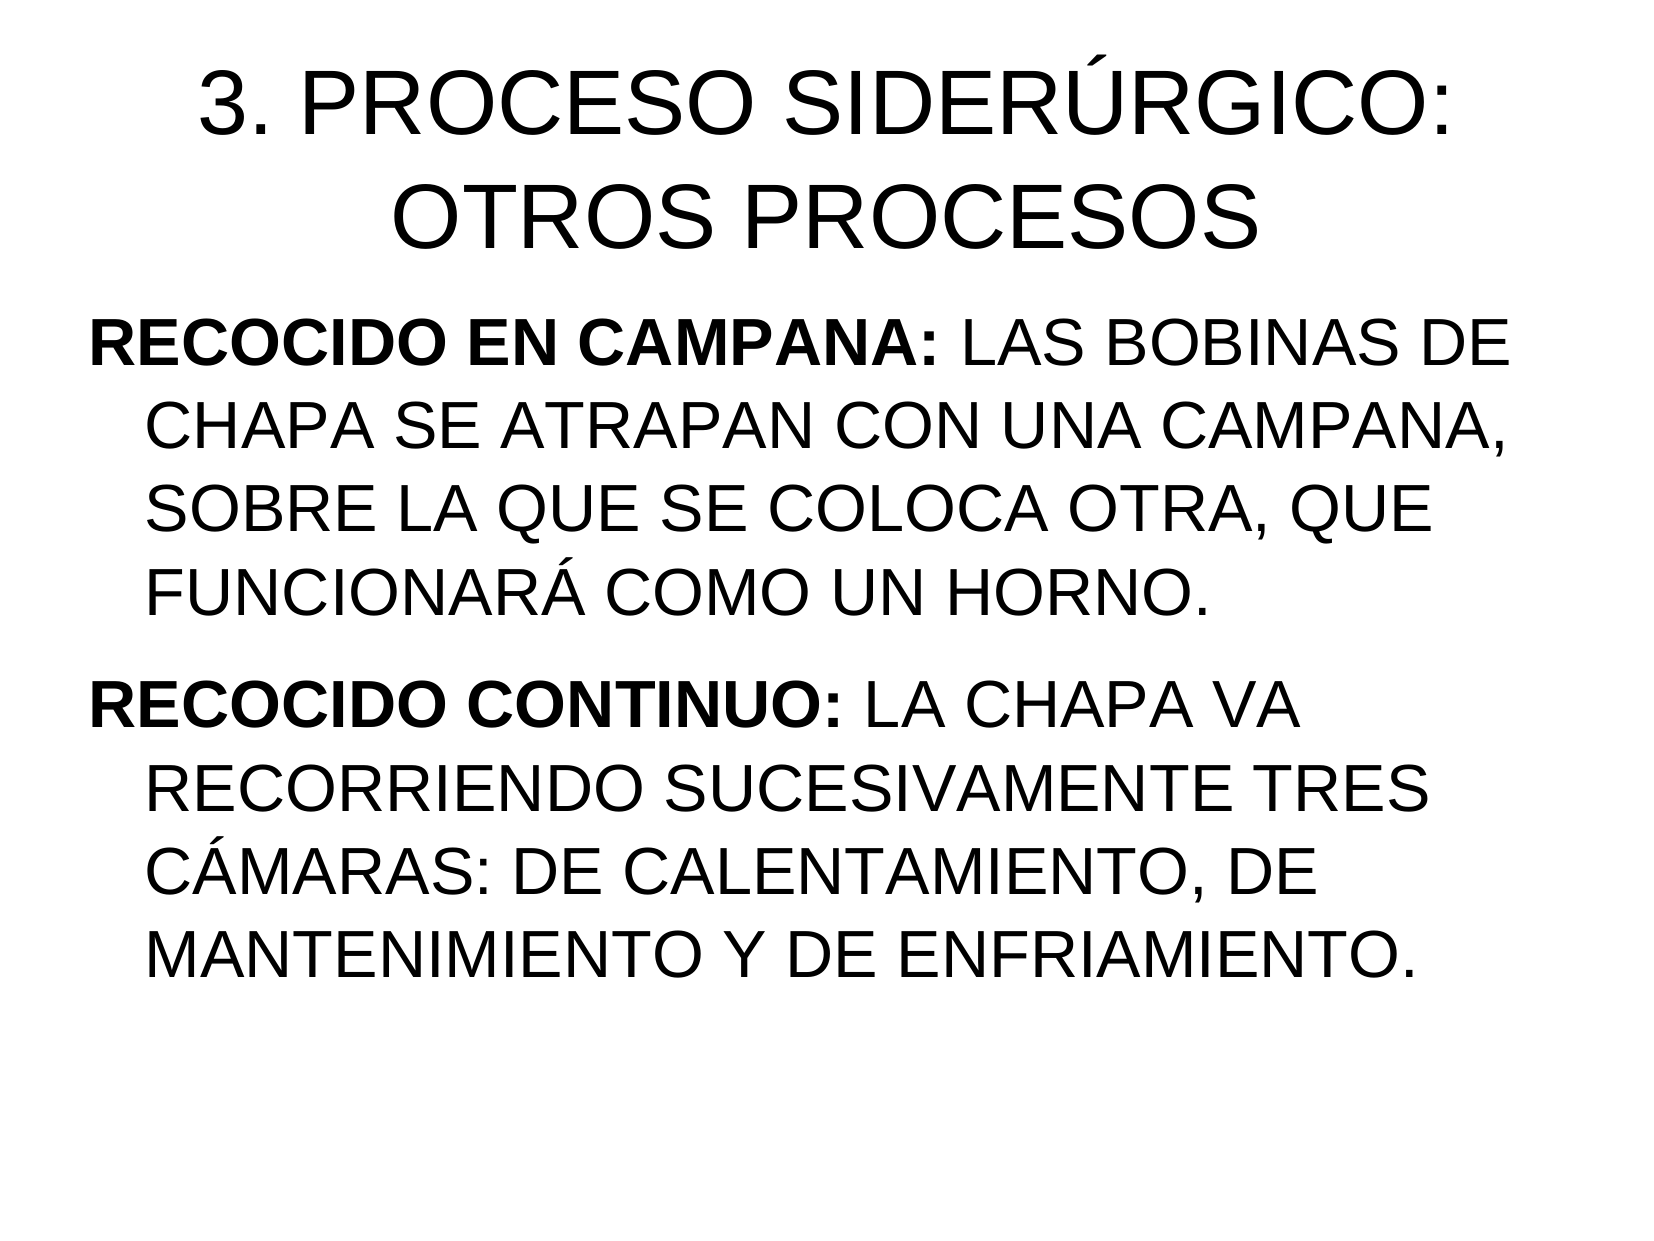

# 3. PROCESO SIDERÚRGICO: OTROS PROCESOS
RECOCIDO EN CAMPANA: LAS BOBINAS DE CHAPA SE ATRAPAN CON UNA CAMPANA, SOBRE LA QUE SE COLOCA OTRA, QUE FUNCIONARÁ COMO UN HORNO.
RECOCIDO CONTINUO: LA CHAPA VA RECORRIENDO SUCESIVAMENTE TRES CÁMARAS: DE CALENTAMIENTO, DE MANTENIMIENTO Y DE ENFRIAMIENTO.